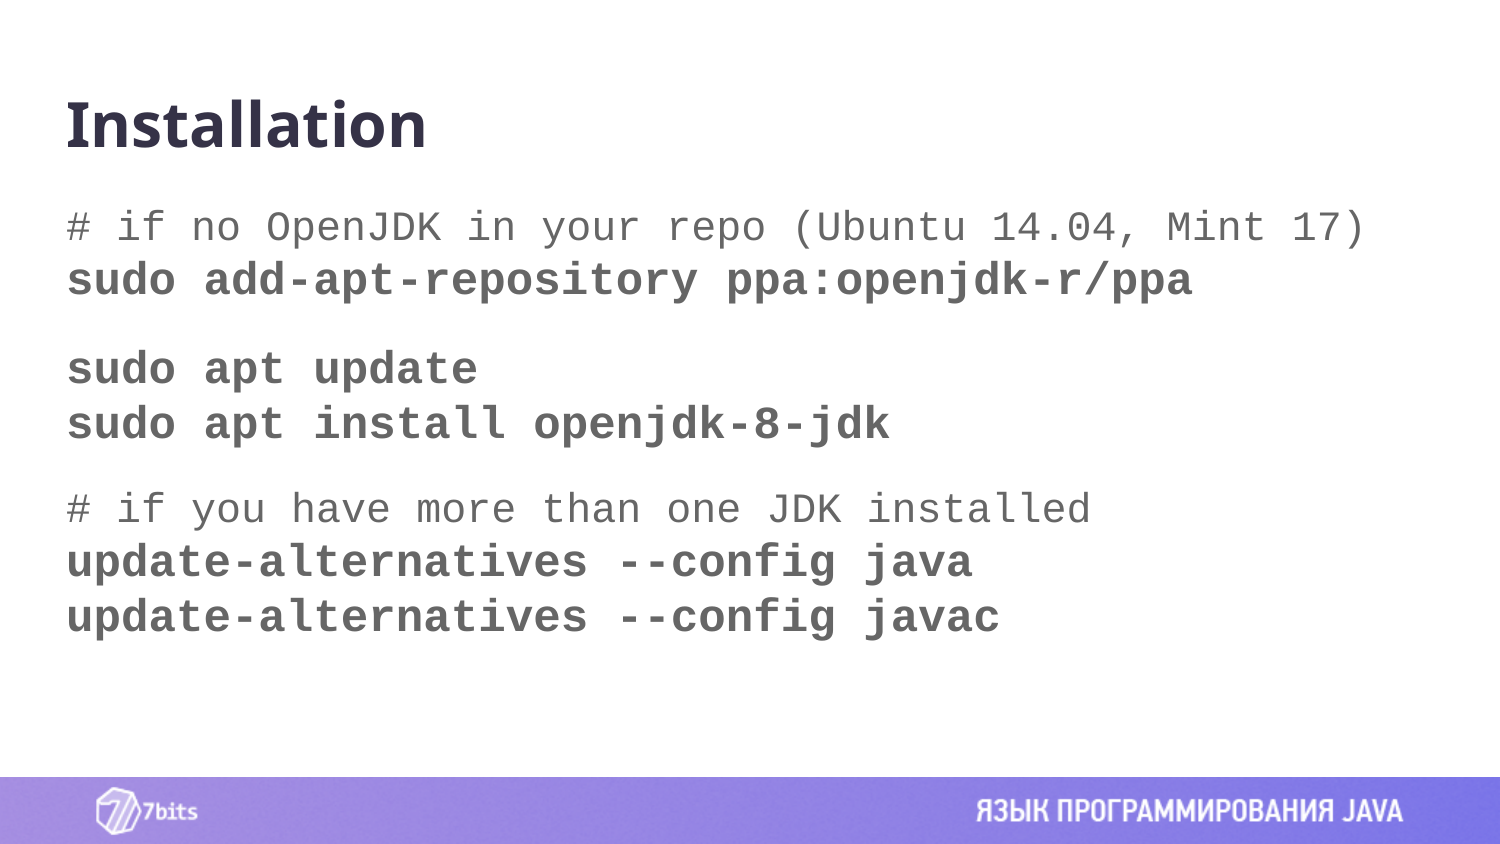

# Installation
# if no OpenJDK in your repo (Ubuntu 14.04, Mint 17)
sudo add-apt-repository ppa:openjdk-r/ppa
sudo apt update
sudo apt install openjdk-8-jdk
# if you have more than one JDK installed
update-alternatives --config java
update-alternatives --config javac